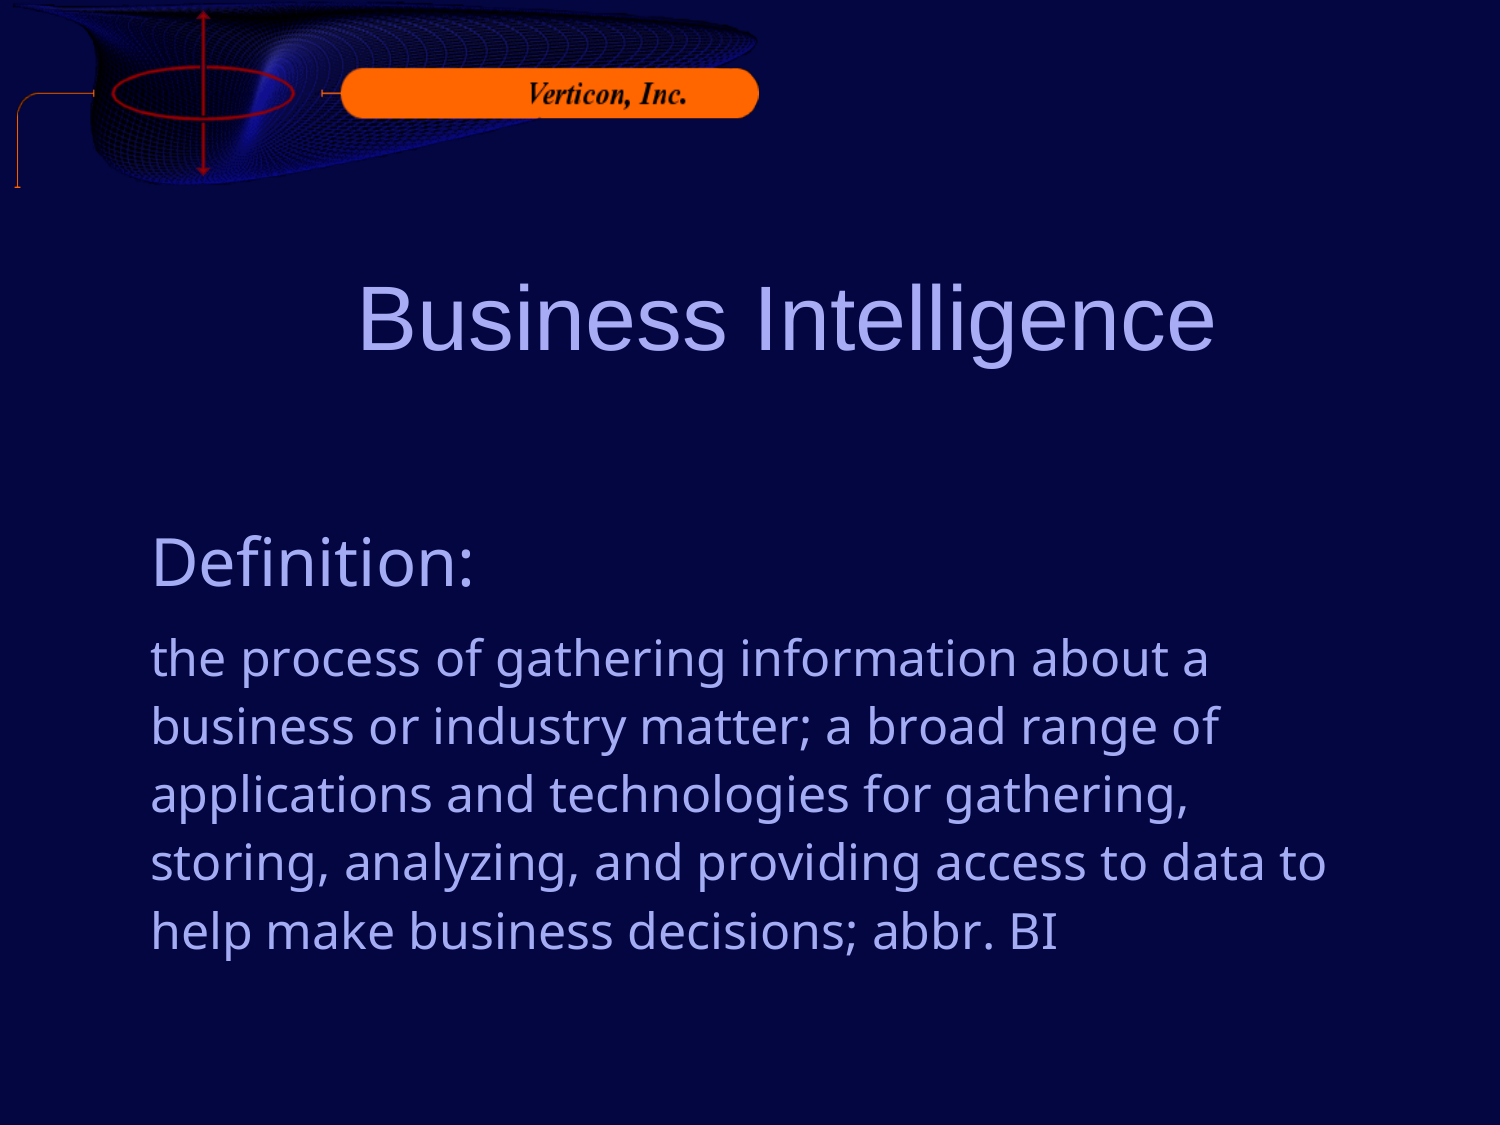

# Business Intelligence
Definition:
the process of gathering information about a business or industry matter; a broad range of applications and technologies for gathering, storing, analyzing, and providing access to data to help make business decisions; abbr. BI